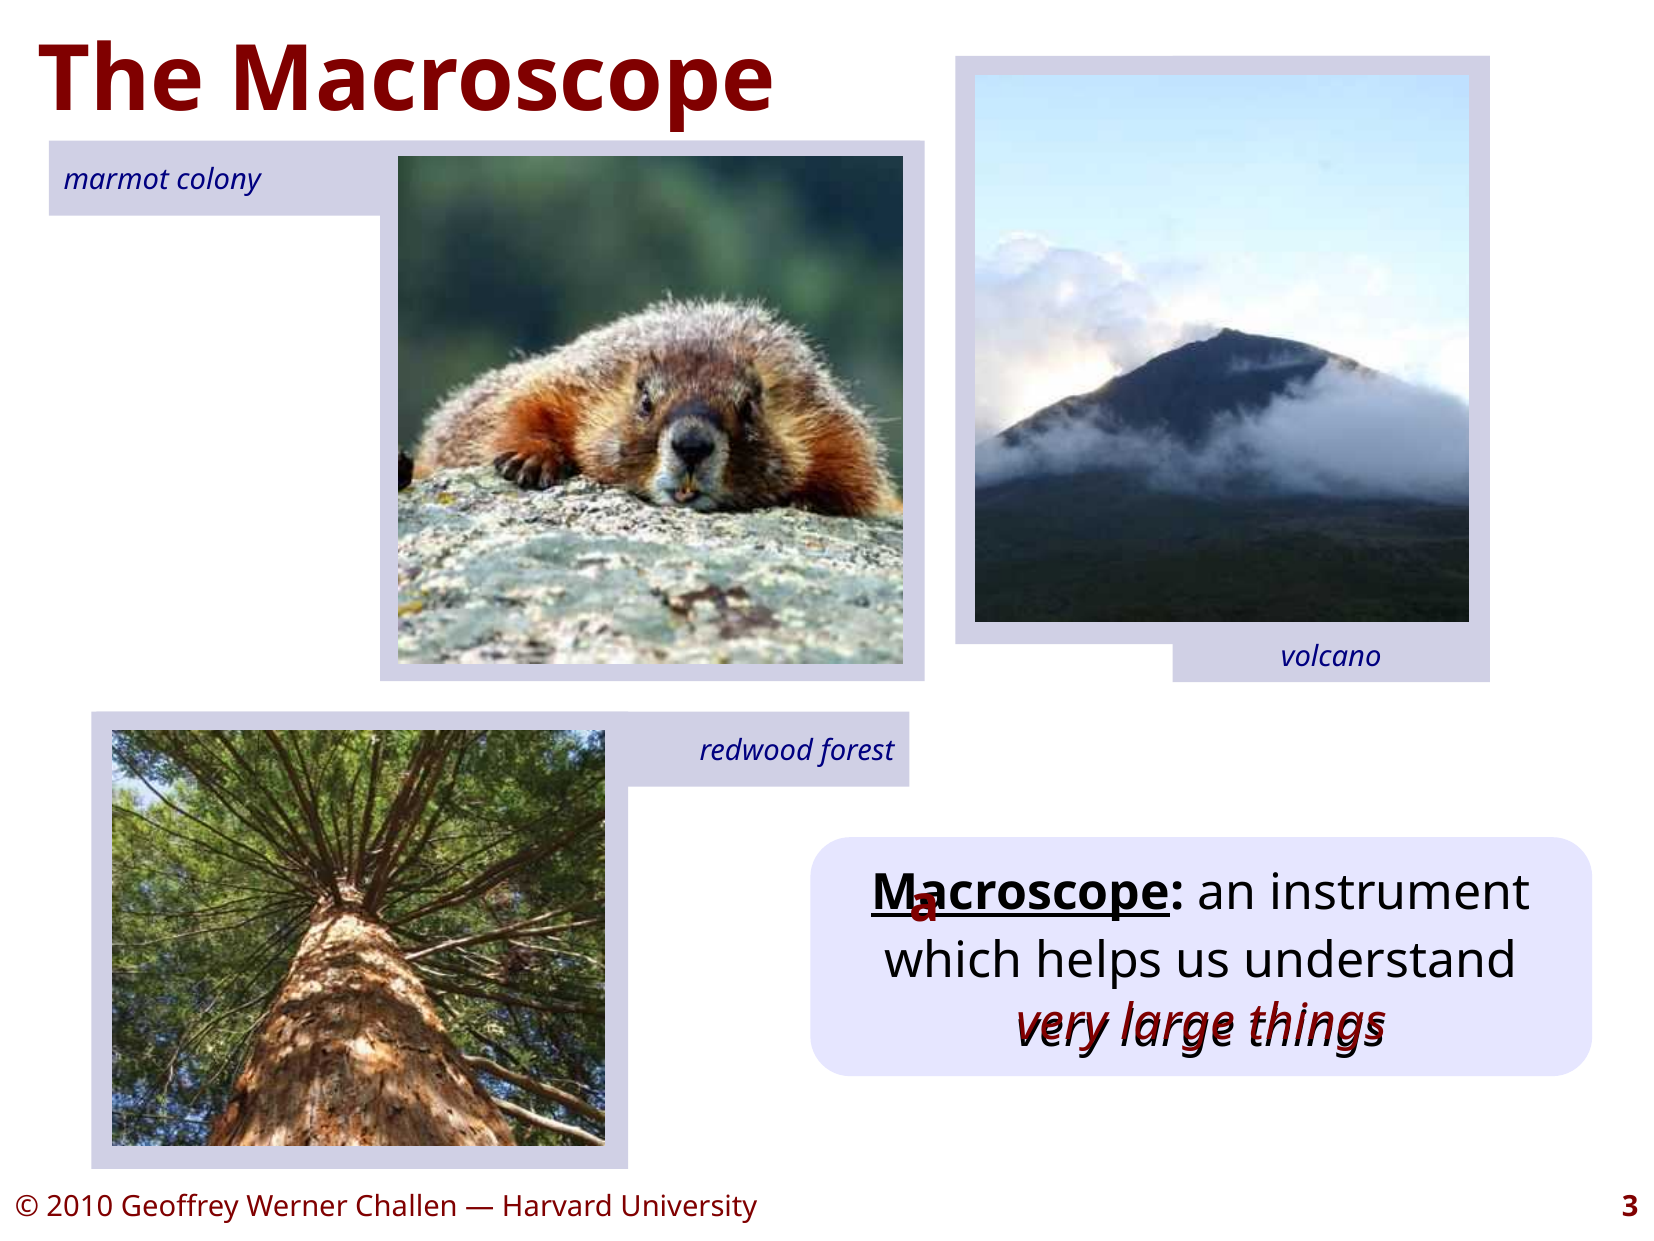

# The Macroscope
volcano
marmot colony
redwood forest
Macroscope: an instrument which helps us understand very large things
a
very large things
3